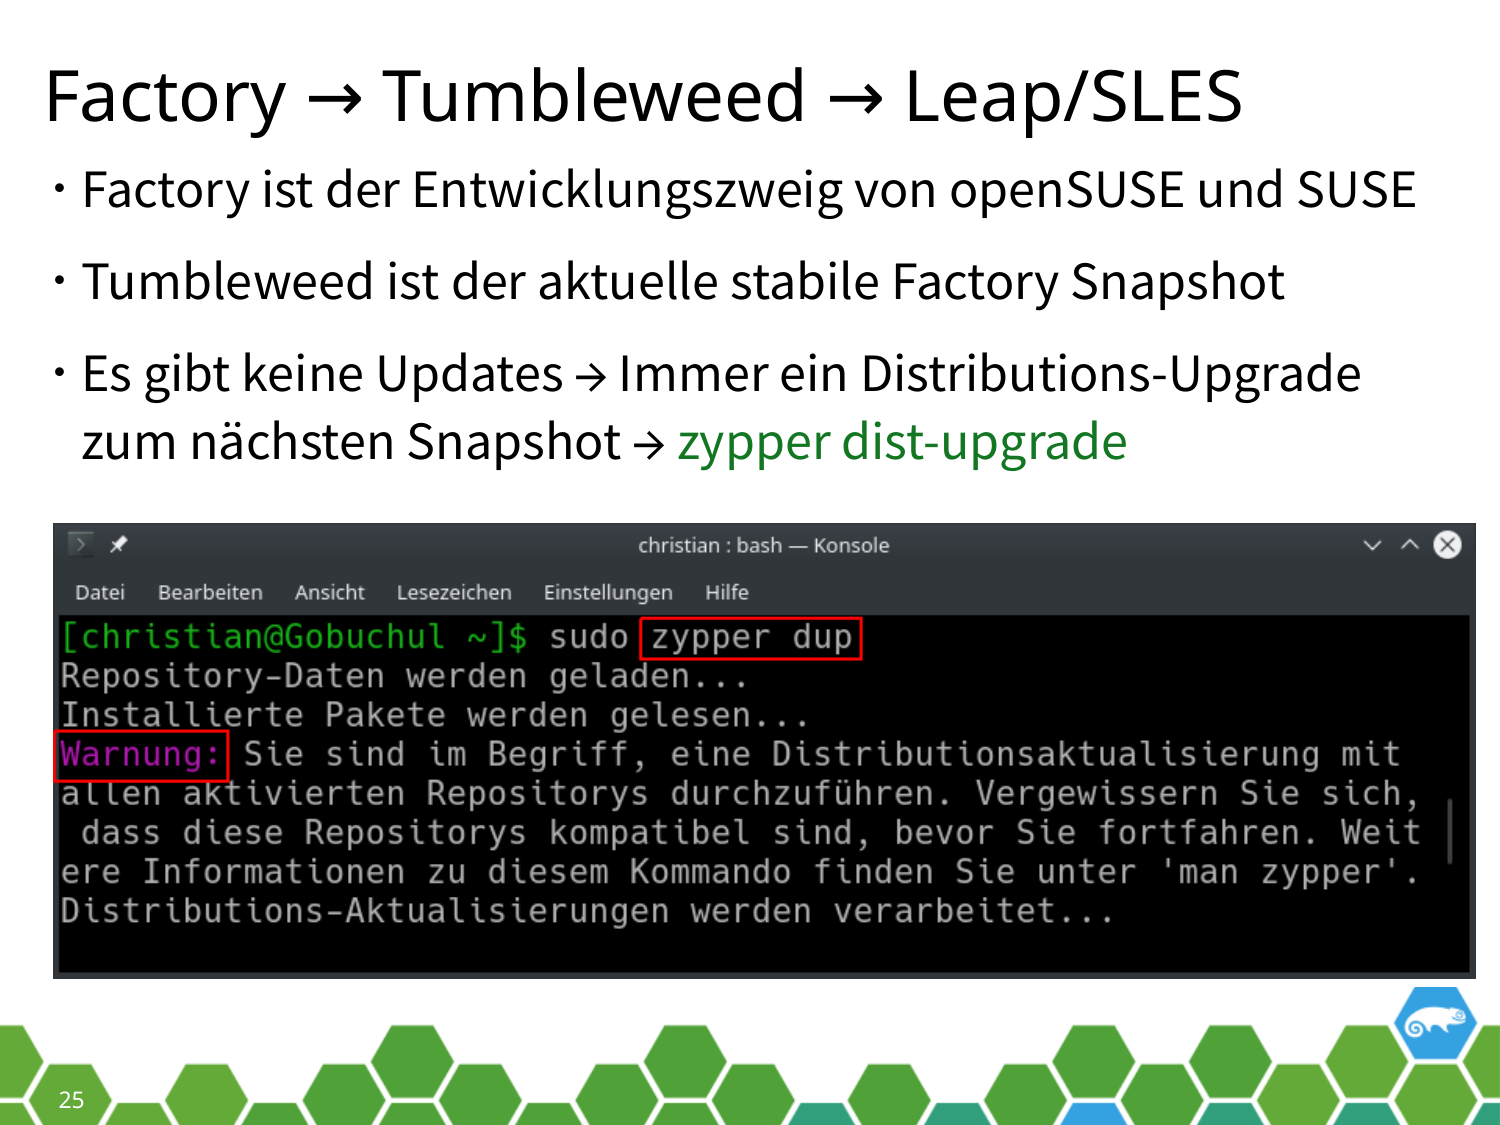

# Factory → Tumbleweed → Leap/SLES
Factory ist der Entwicklungszweig von openSUSE und SUSE
Tumbleweed ist der aktuelle stabile Factory Snapshot
Es gibt keine Updates → Immer ein Distributions-Upgrade zum nächsten Snapshot → zypper dist-upgrade